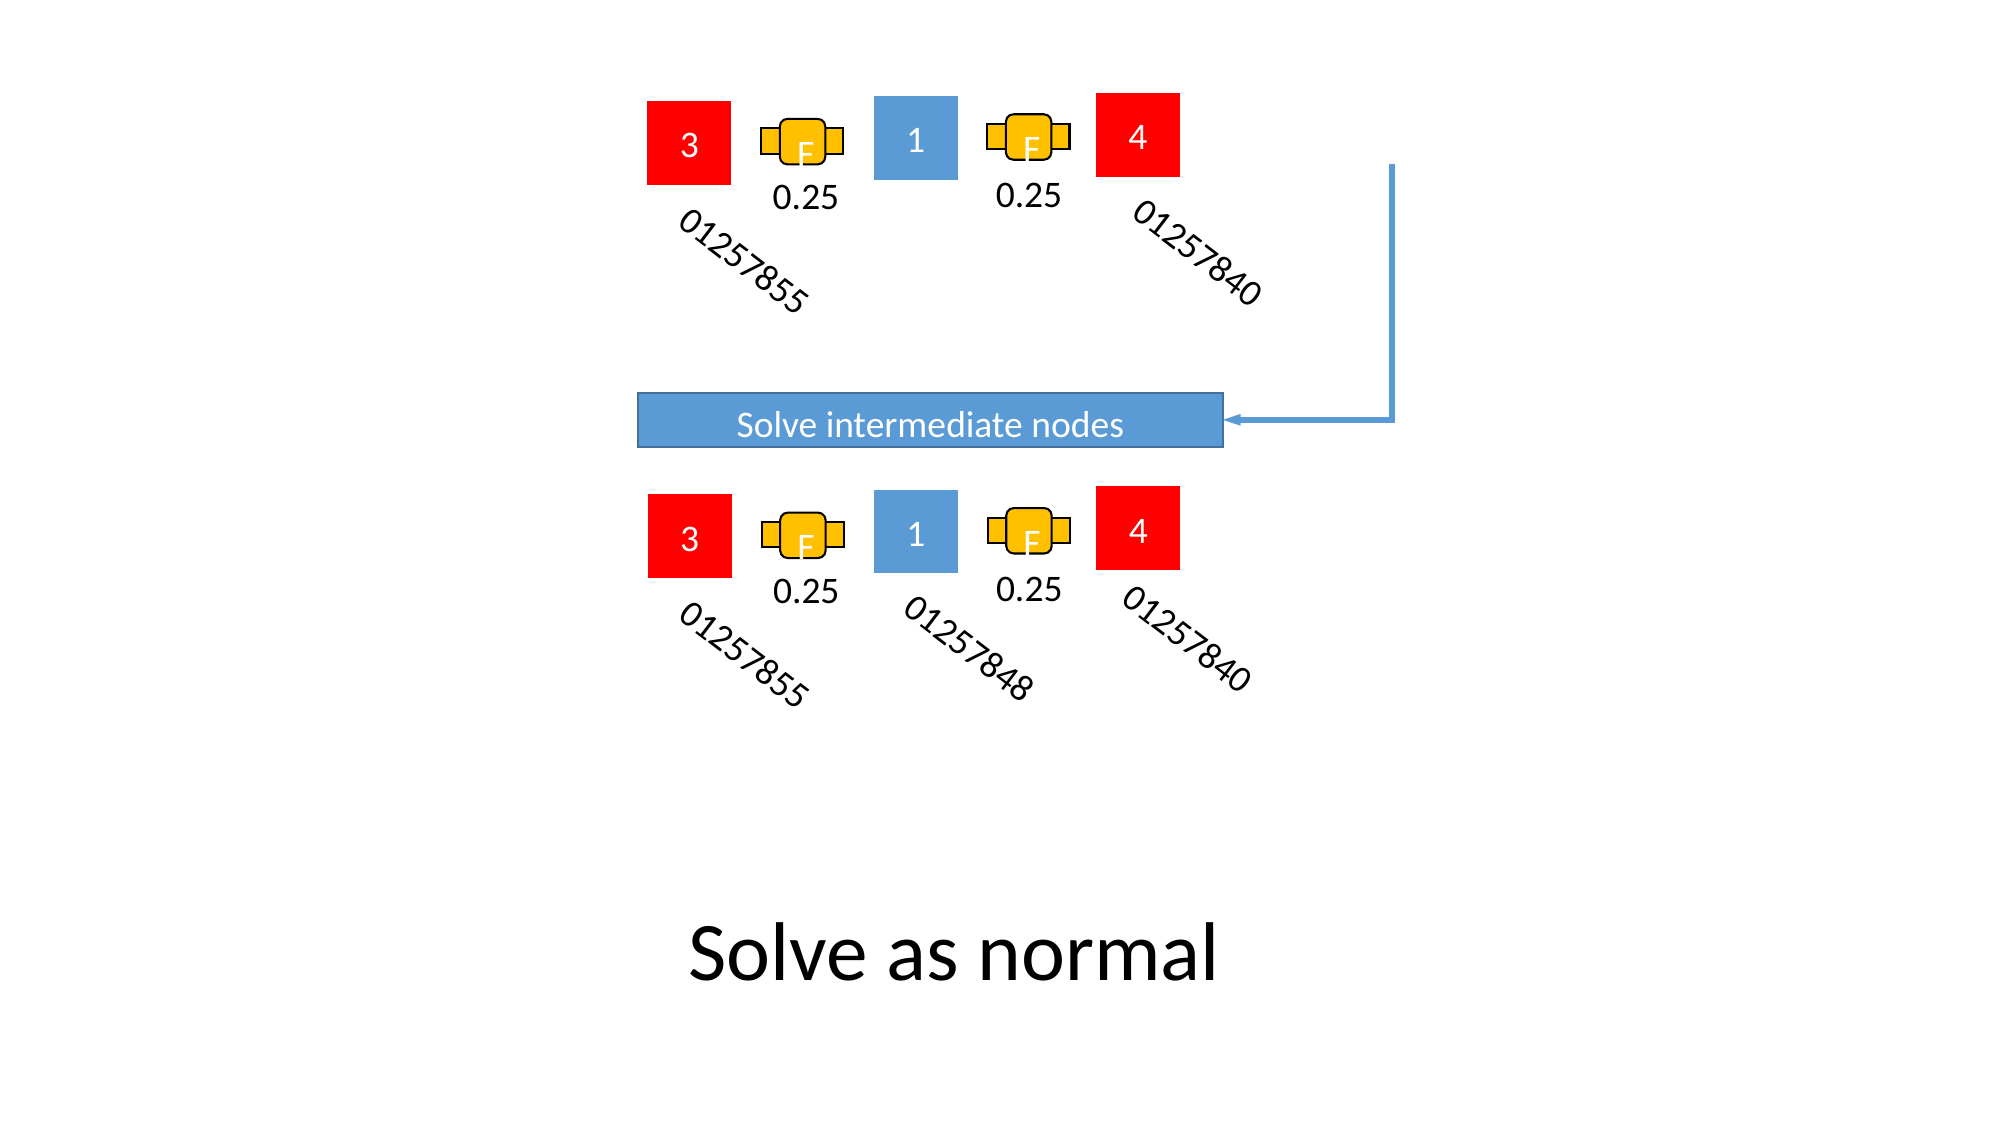

4
1
3
F
F
0.25
0.25
01257840
01257855
Solve intermediate nodes
4
1
3
F
F
0.25
0.25
01257840
01257848
01257855
Solve as normal